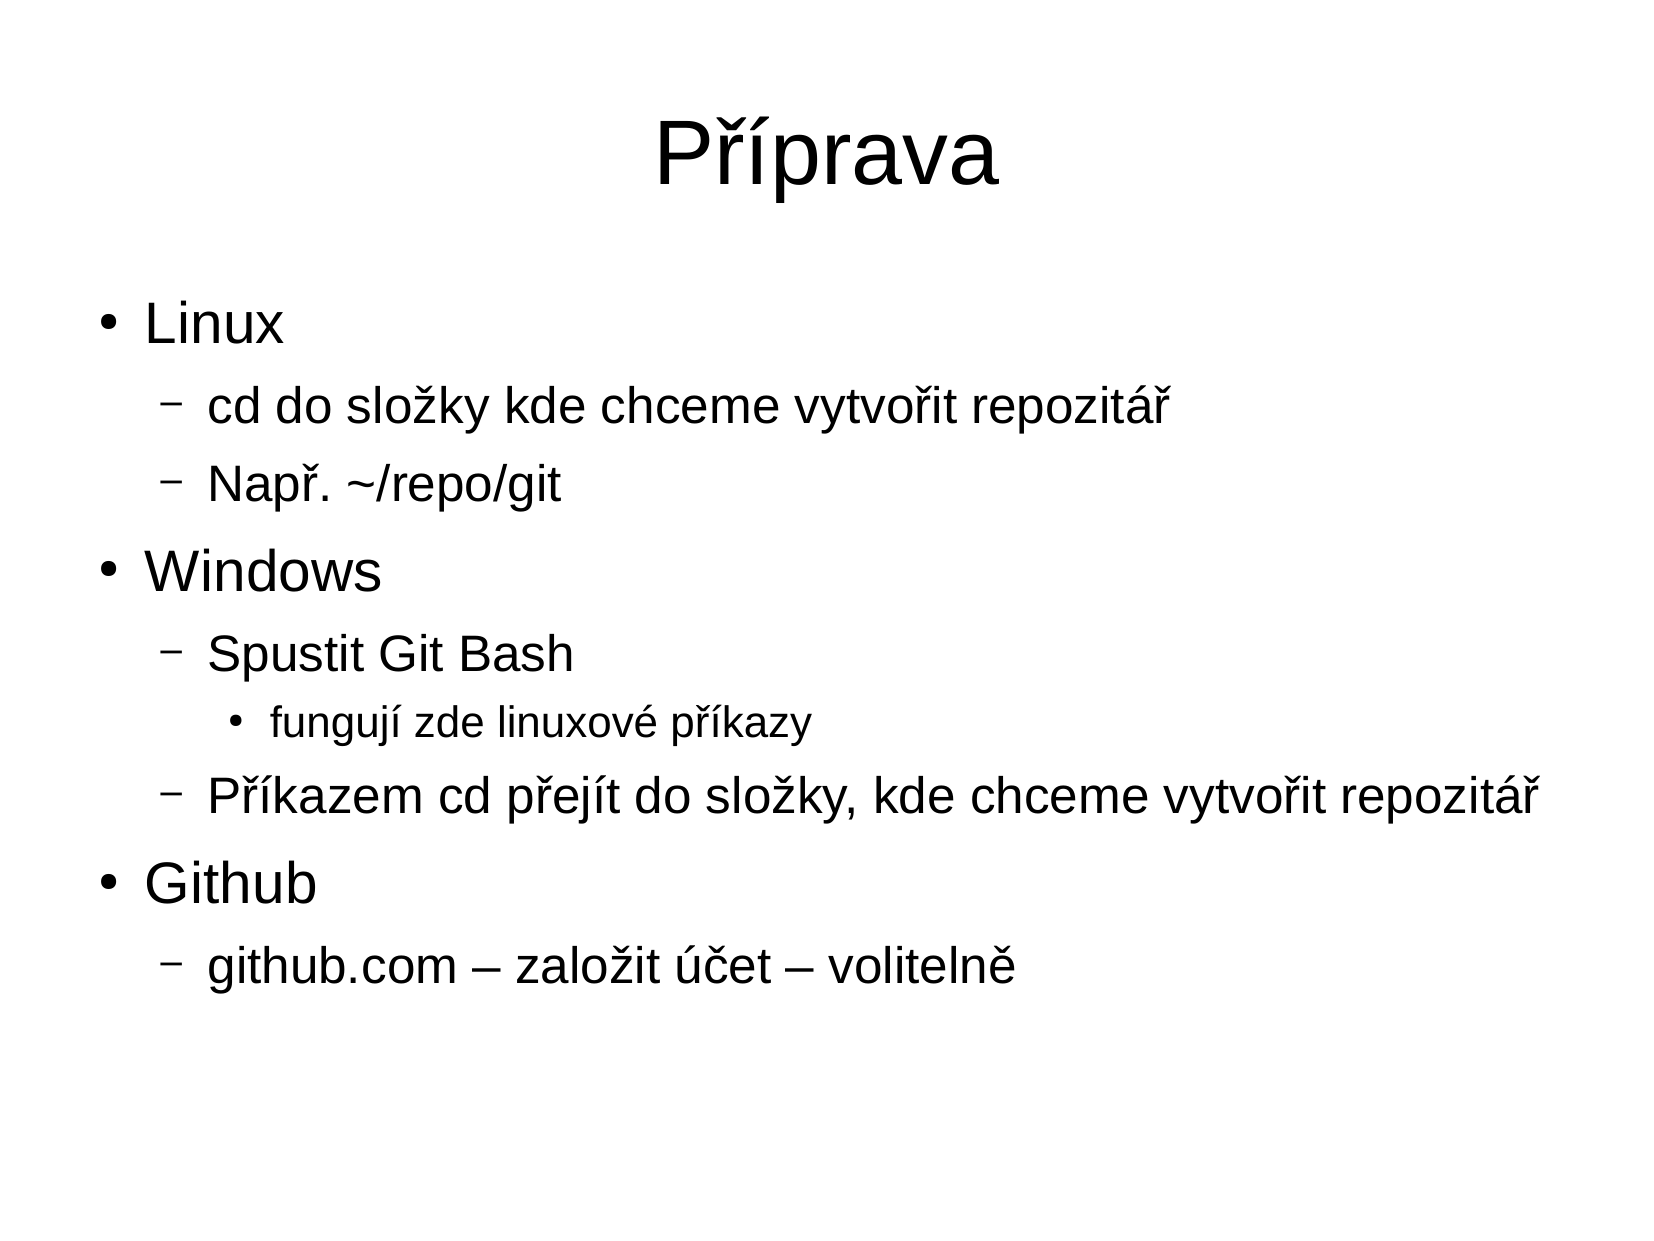

# Příprava
Linux
cd do složky kde chceme vytvořit repozitář
Např. ~/repo/git
Windows
Spustit Git Bash
fungují zde linuxové příkazy
Příkazem cd přejít do složky, kde chceme vytvořit repozitář
Github
github.com – založit účet – volitelně